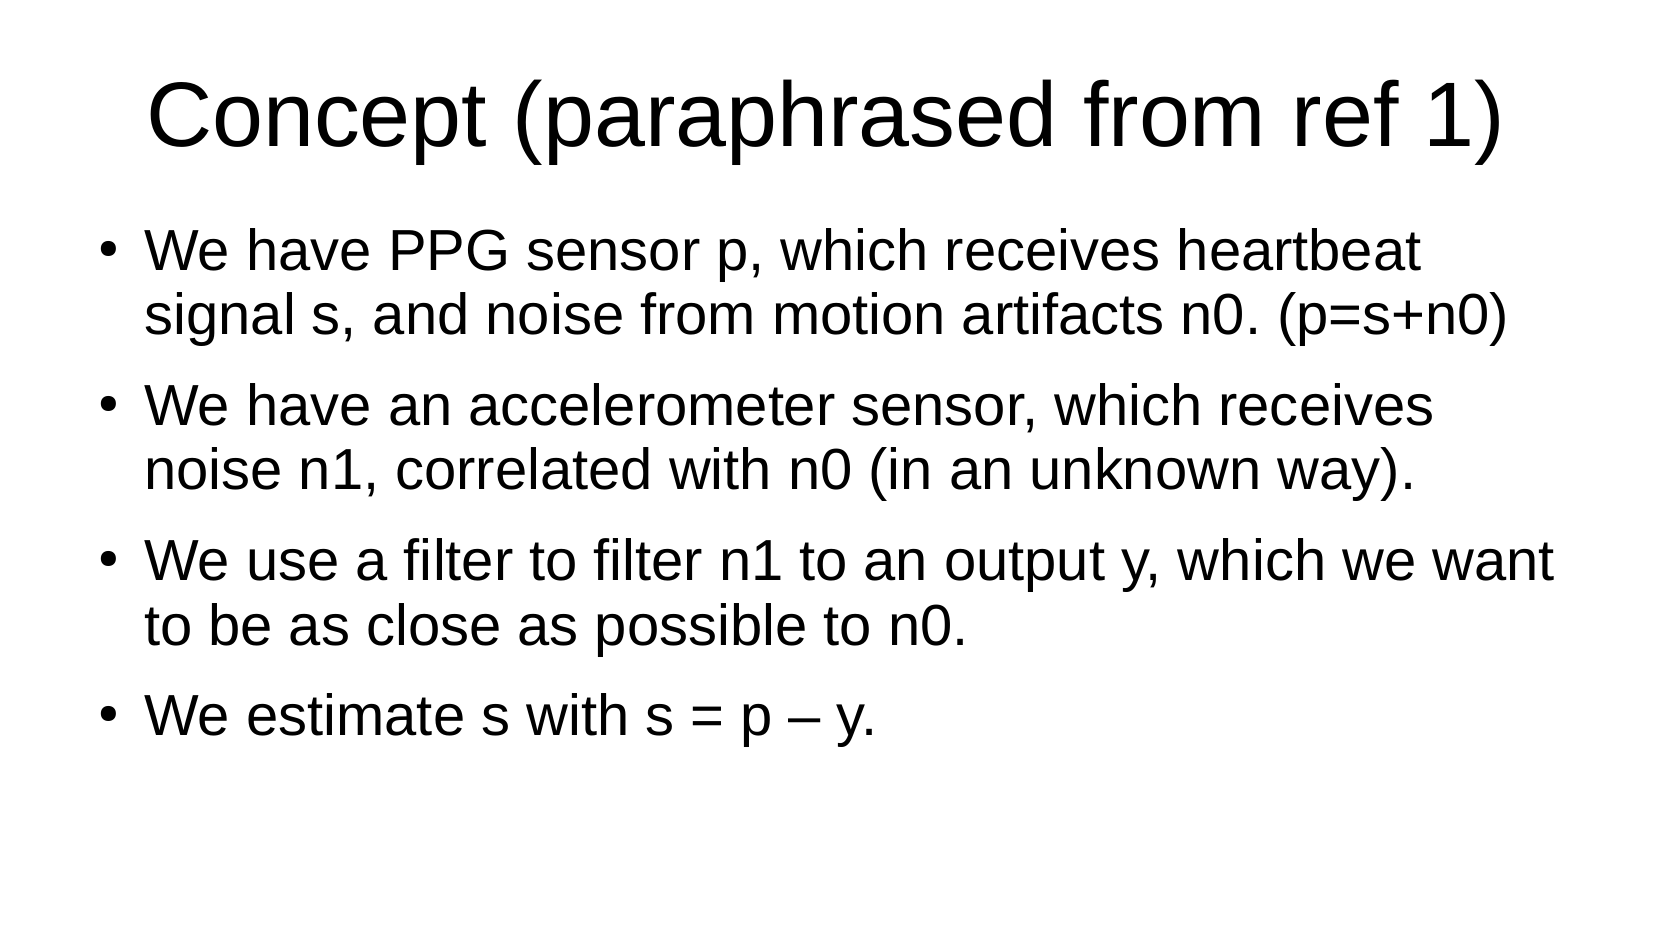

# Concept (paraphrased from ref 1)
We have PPG sensor p, which receives heartbeat signal s, and noise from motion artifacts n0. (p=s+n0)
We have an accelerometer sensor, which receives noise n1, correlated with n0 (in an unknown way).
We use a filter to filter n1 to an output y, which we want to be as close as possible to n0.
We estimate s with s = p – y.